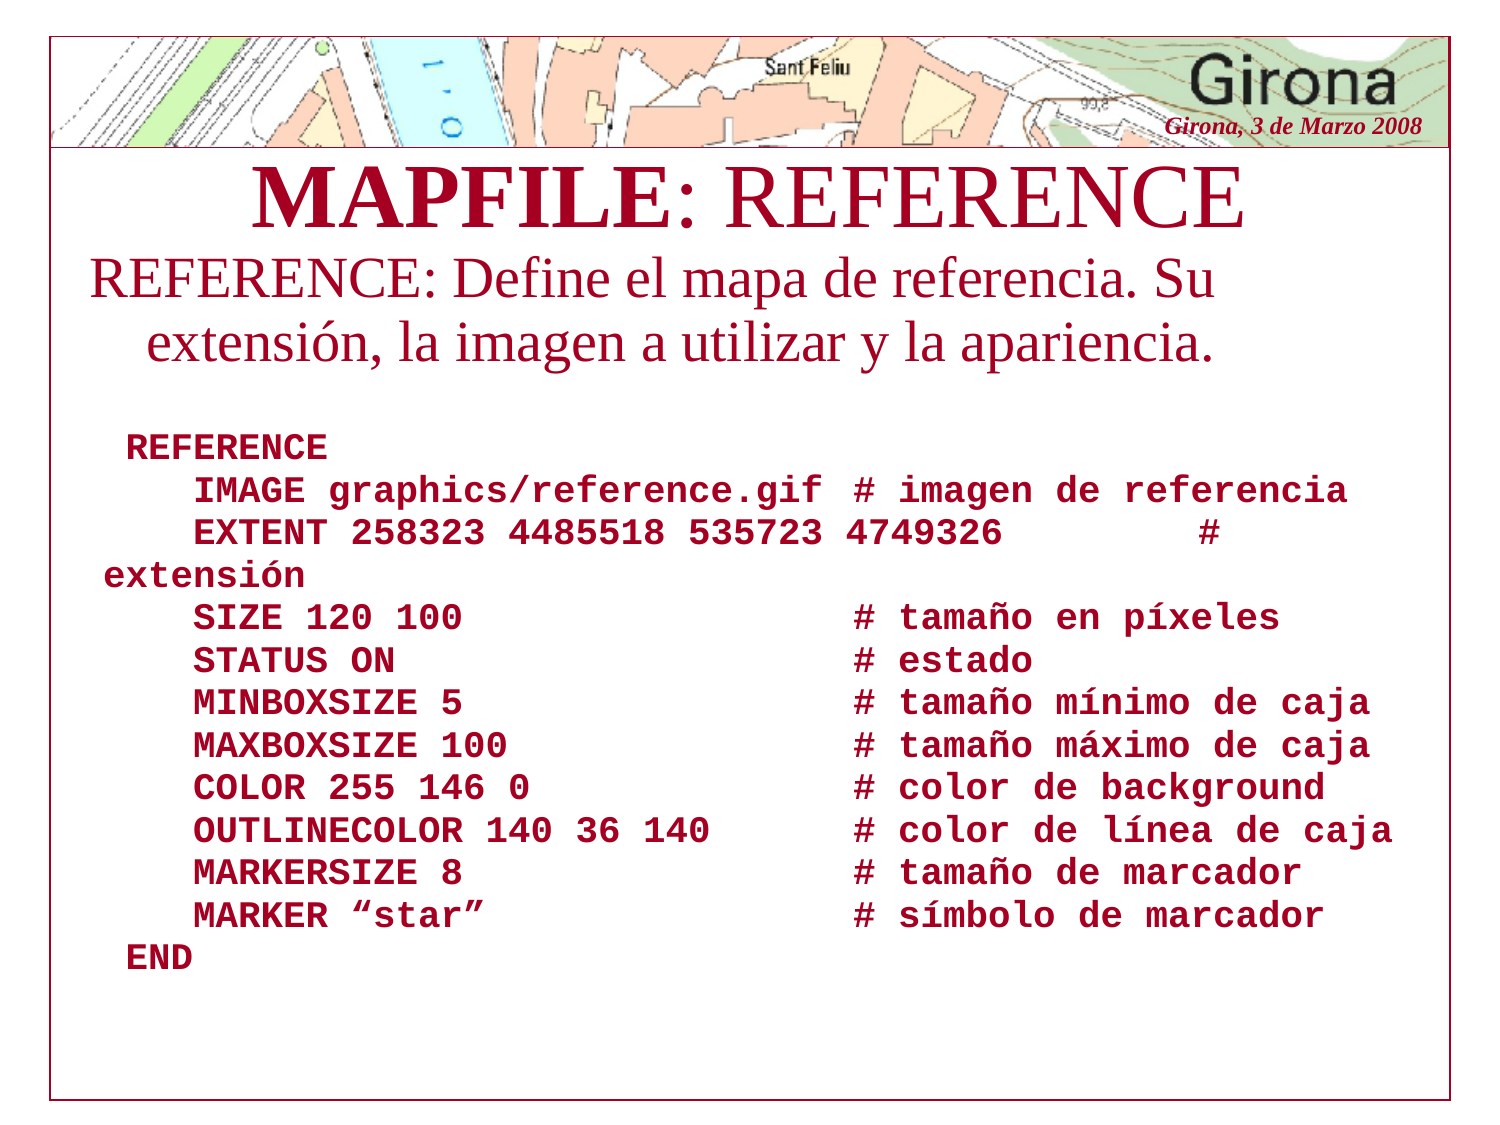

MAPFILE: REFERENCE
# REFERENCE: Define el mapa de referencia. Su extensión, la imagen a utilizar y la apariencia.
 REFERENCE
 IMAGE graphics/reference.gif	# imagen de referencia
 EXTENT 258323 4485518 535723 4749326	 # extensión
 SIZE 120 100			# tamaño en píxeles
 STATUS ON				# estado
 MINBOXSIZE 5			# tamaño mínimo de caja
 MAXBOXSIZE 100			# tamaño máximo de caja
 COLOR 255 146 0			# color de background
 OUTLINECOLOR 140 36 140	# color de línea de caja
 MARKERSIZE 8			# tamaño de marcador
 MARKER “star”			# símbolo de marcador
 END